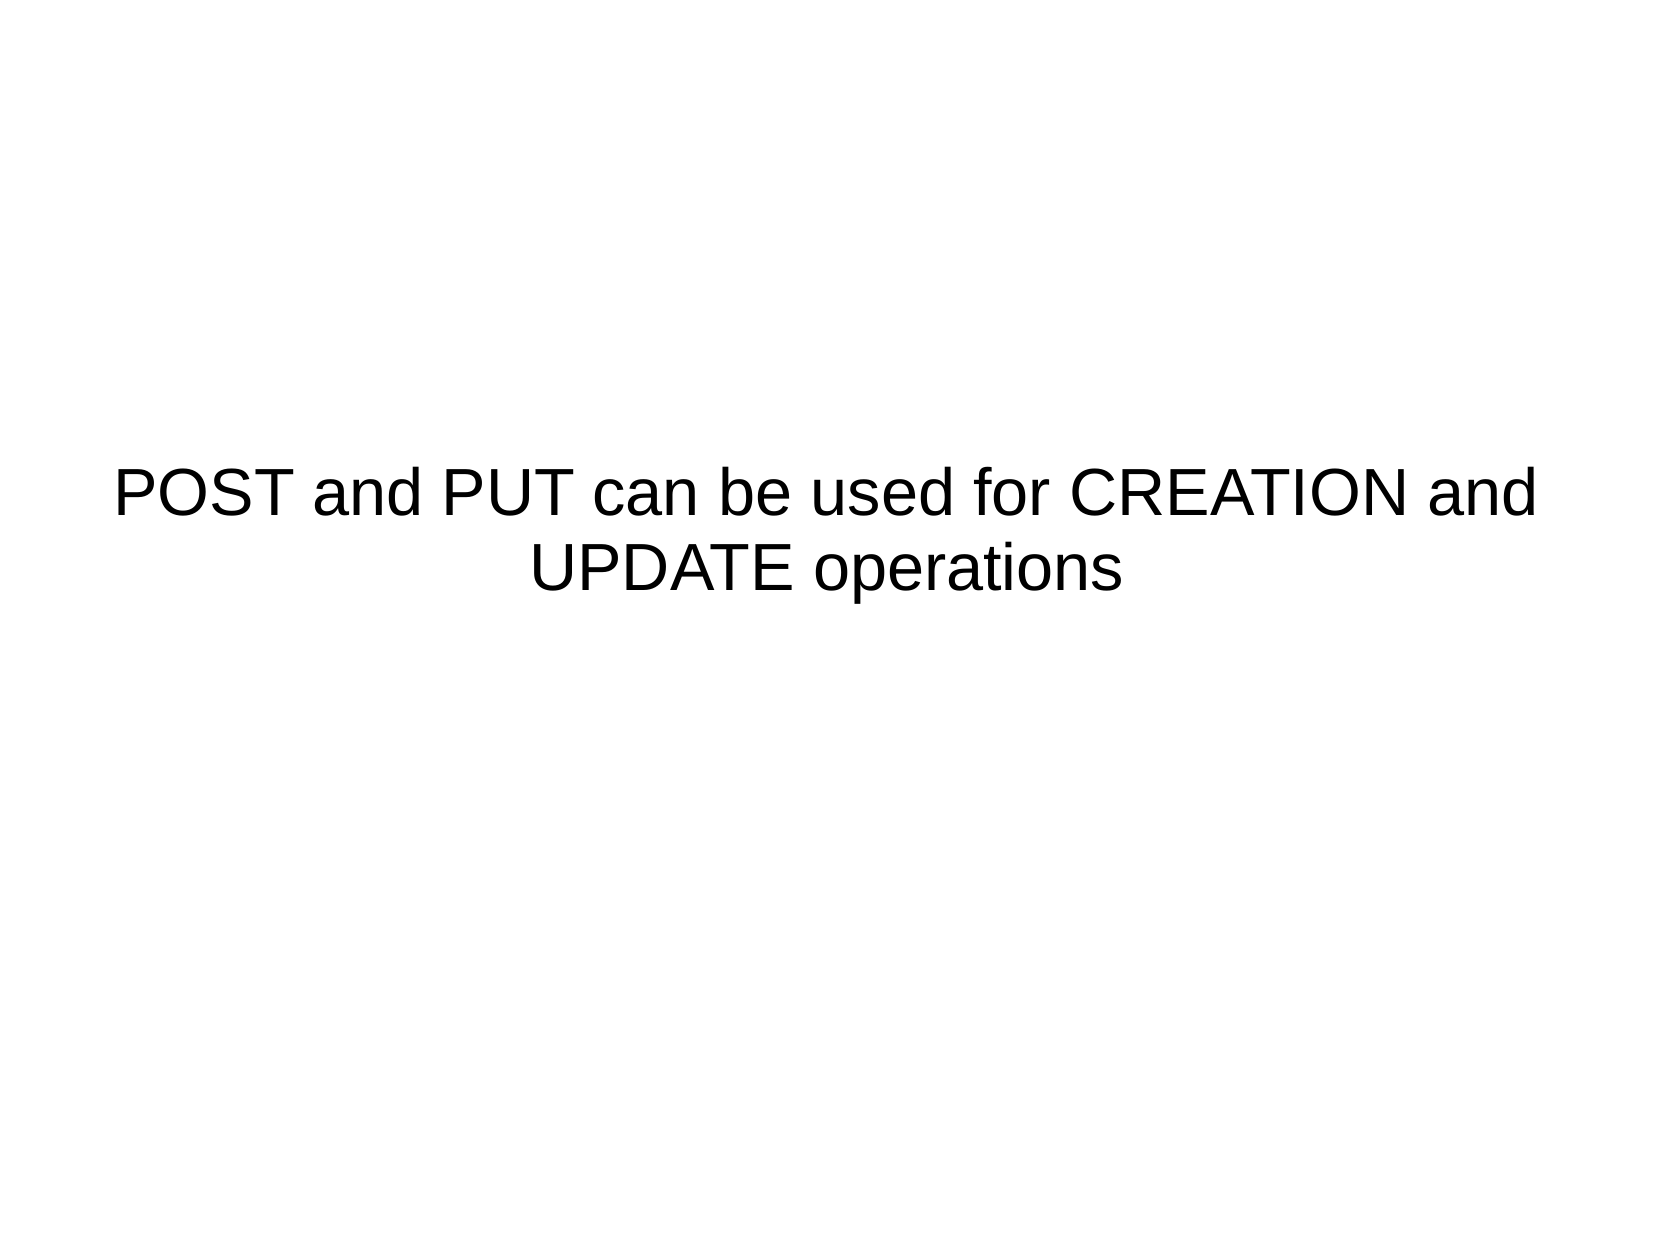

# POST and PUT can be used for CREATION and UPDATE operations